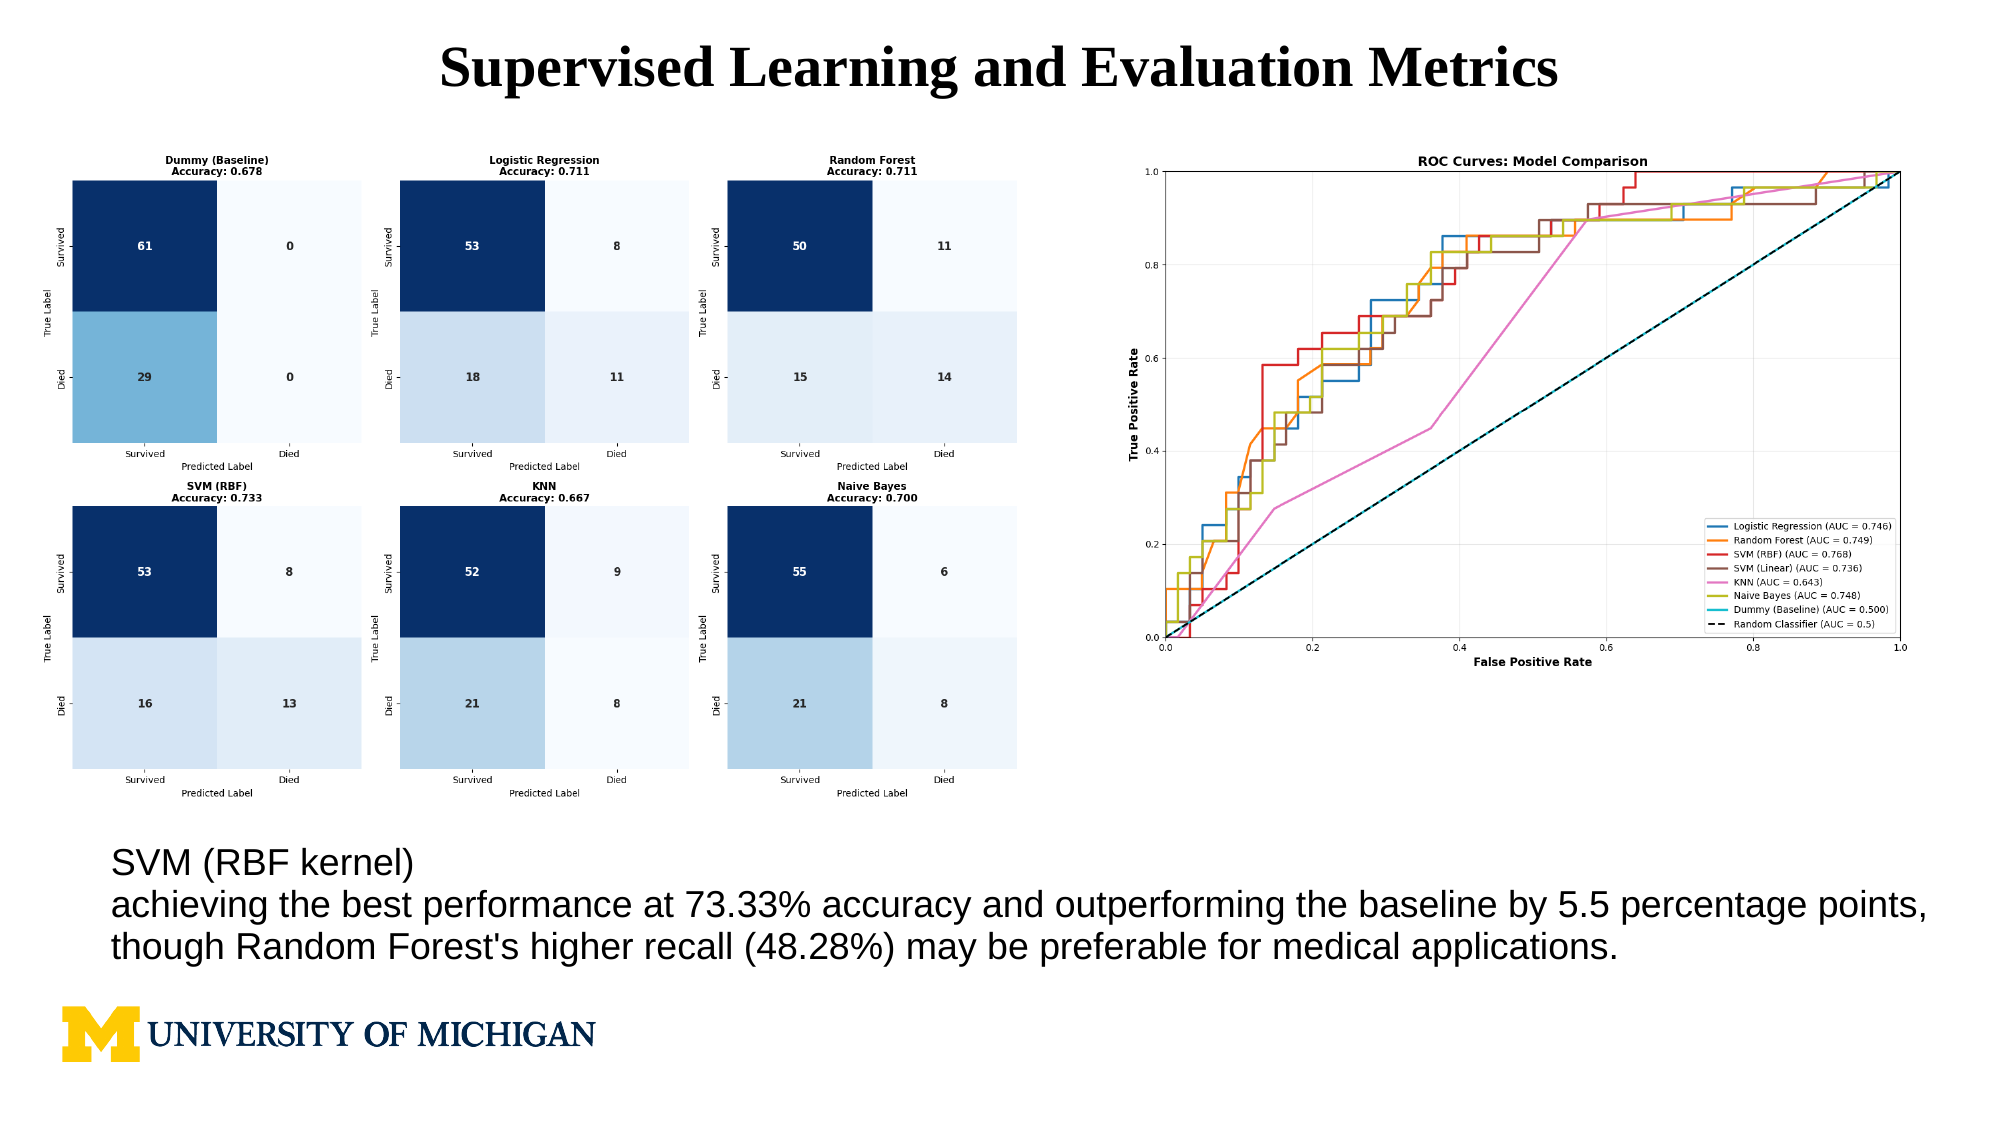

Supervised Learning and Evaluation Metrics
 SVM (RBF kernel)
 achieving the best performance at 73.33% accuracy and outperforming the baseline by 5.5 percentage points,
 though Random Forest's higher recall (48.28%) may be preferable for medical applications.